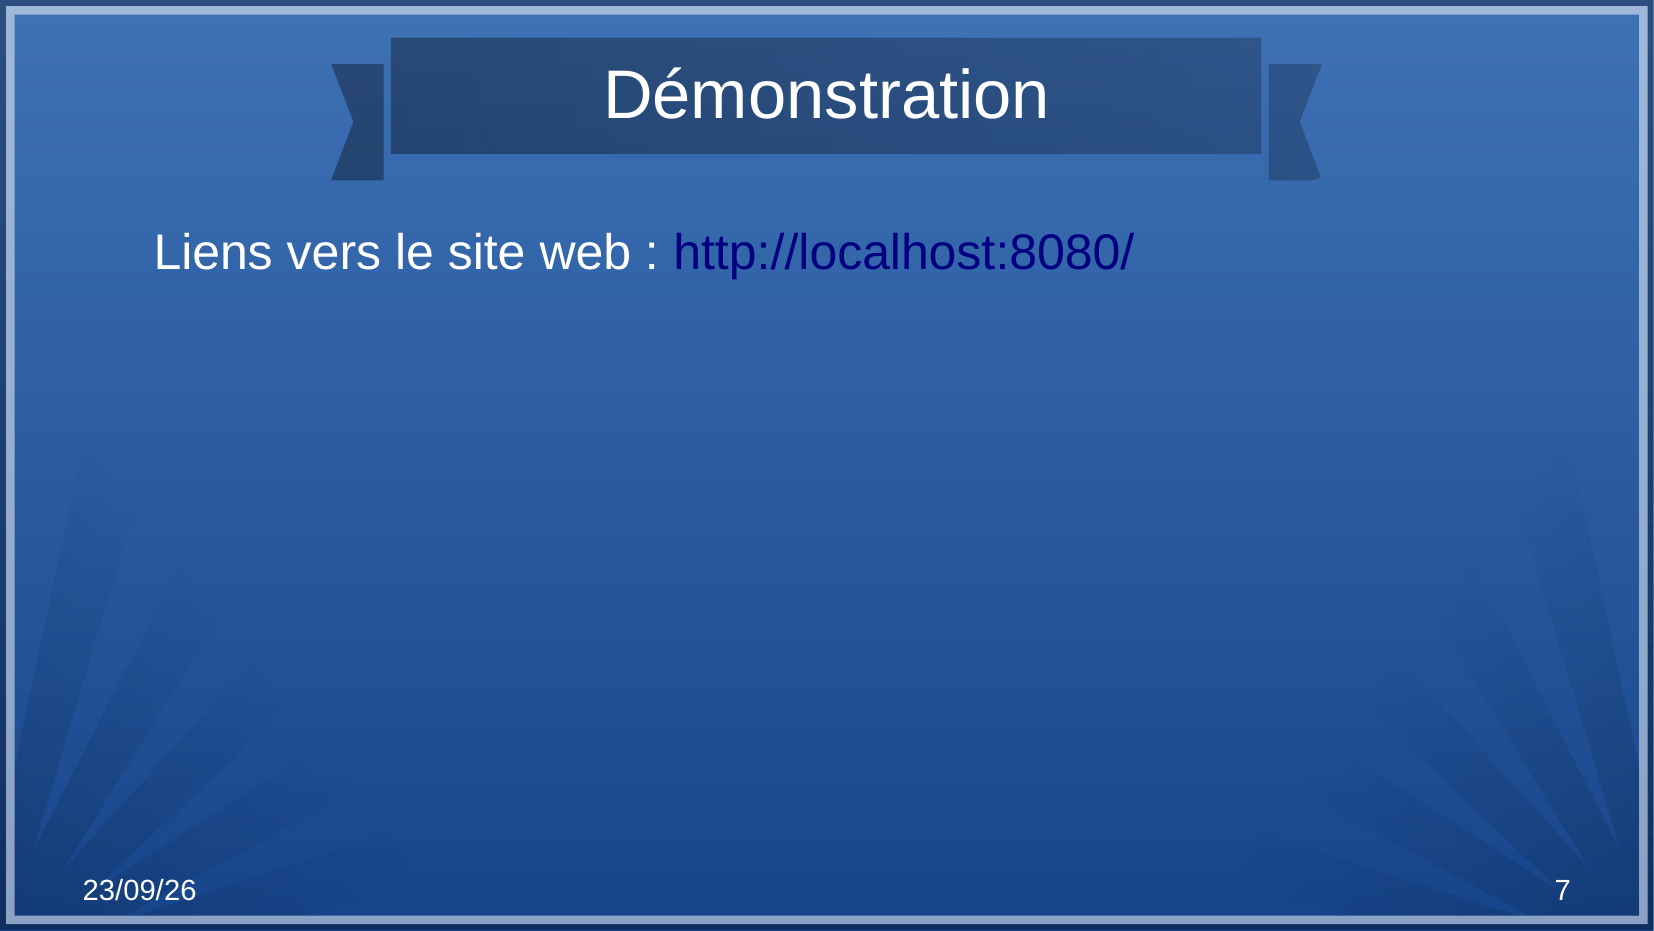

# Démonstration
Liens vers le site web : http://localhost:8080/
7